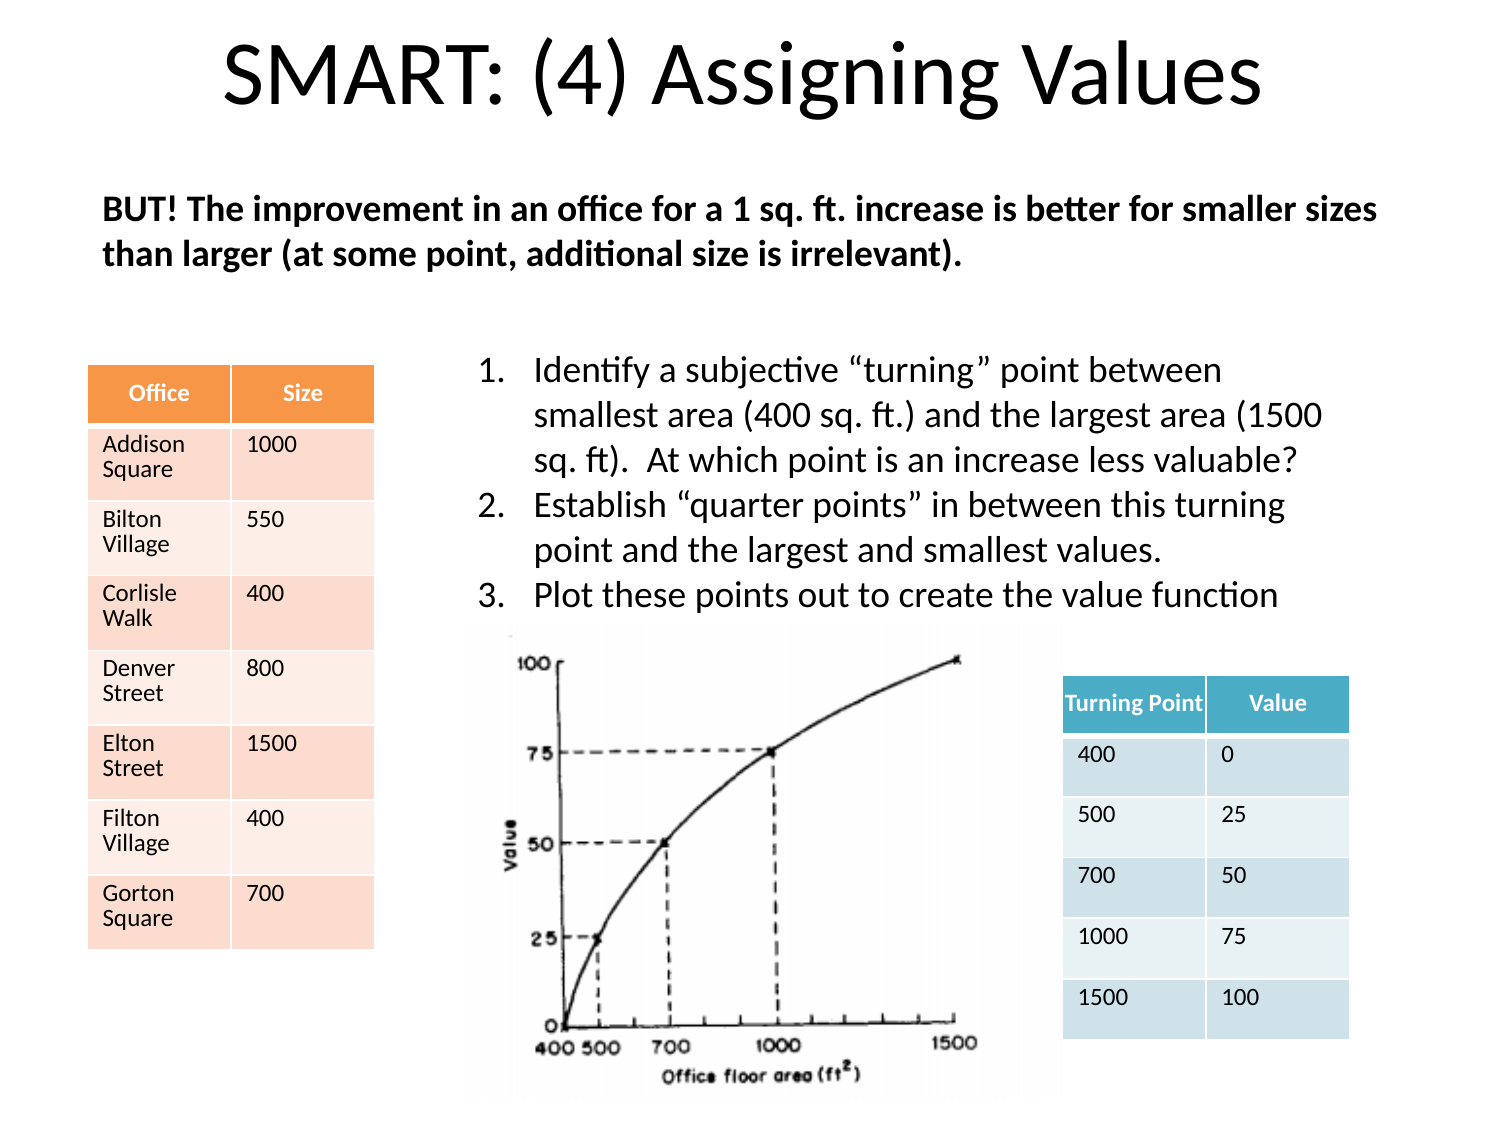

SMART: (4) Assigning Values
BUT! The improvement in an office for a 1 sq. ft. increase is better for smaller sizes than larger (at some point, additional size is irrelevant).
Identify a subjective “turning” point between smallest area (400 sq. ft.) and the largest area (1500 sq. ft). At which point is an increase less valuable?
Establish “quarter points” in between this turning point and the largest and smallest values.
Plot these points out to create the value function
| Office | Size |
| --- | --- |
| Addison Square | 1000 |
| Bilton Village | 550 |
| Corlisle Walk | 400 |
| Denver Street | 800 |
| Elton Street | 1500 |
| Filton Village | 400 |
| Gorton Square | 700 |
| Turning Point | Value |
| --- | --- |
| 400 | 0 |
| 500 | 25 |
| 700 | 50 |
| 1000 | 75 |
| 1500 | 100 |